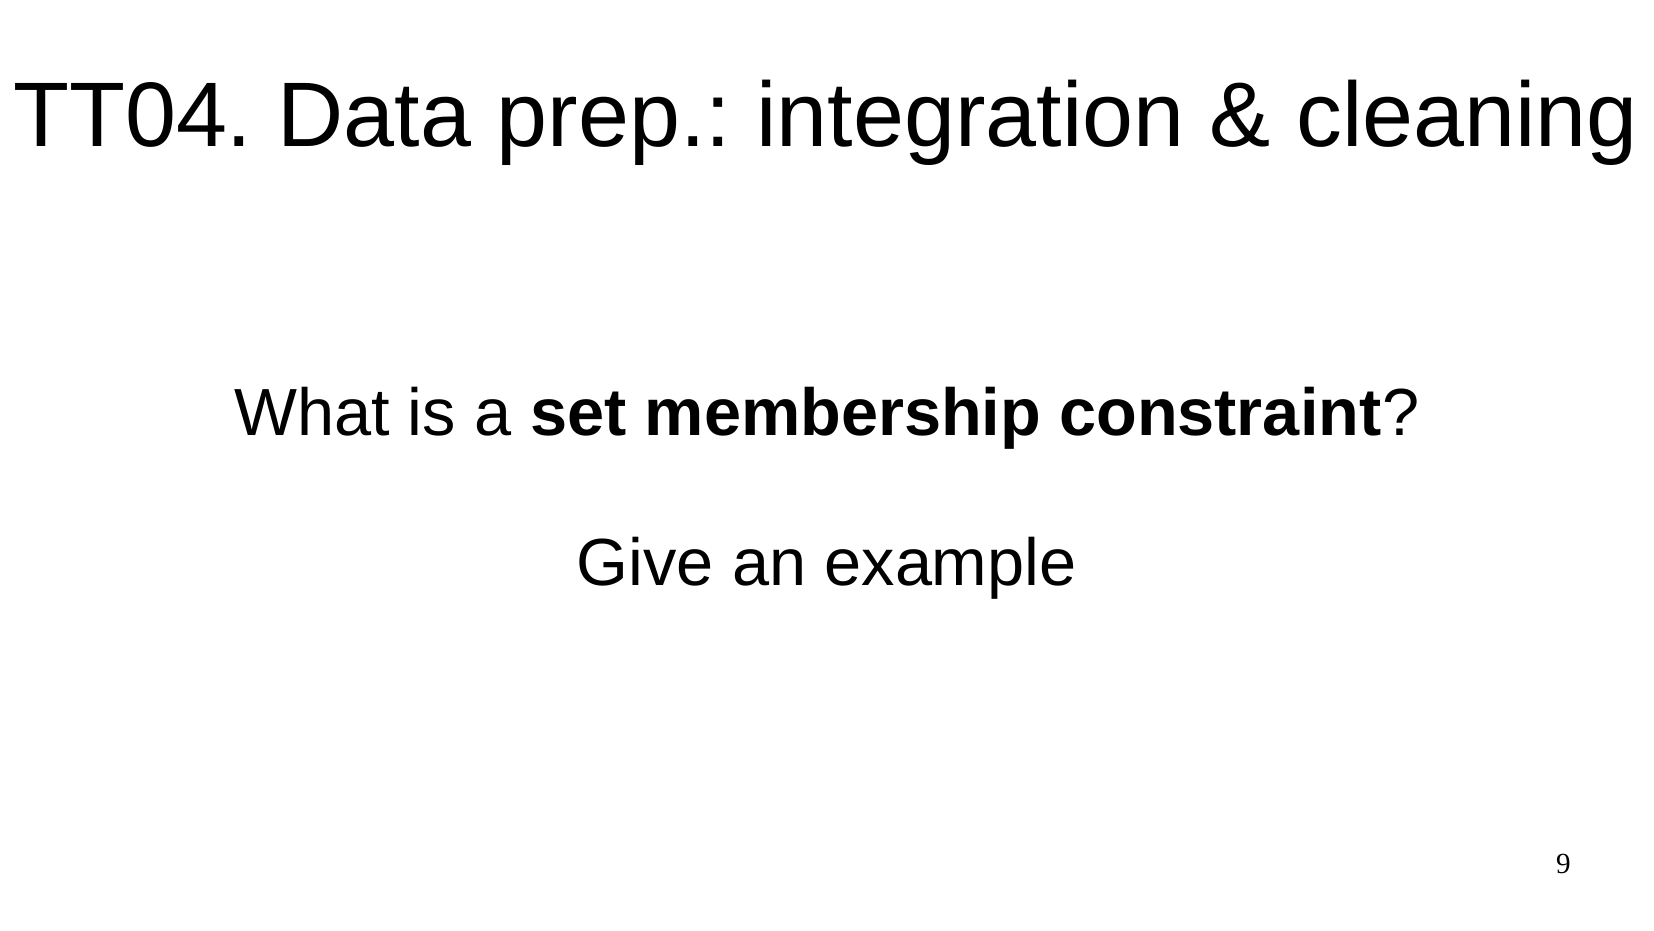

# TT04. Data prep.: integration & cleaning
What is a set membership constraint?
Give an example
9